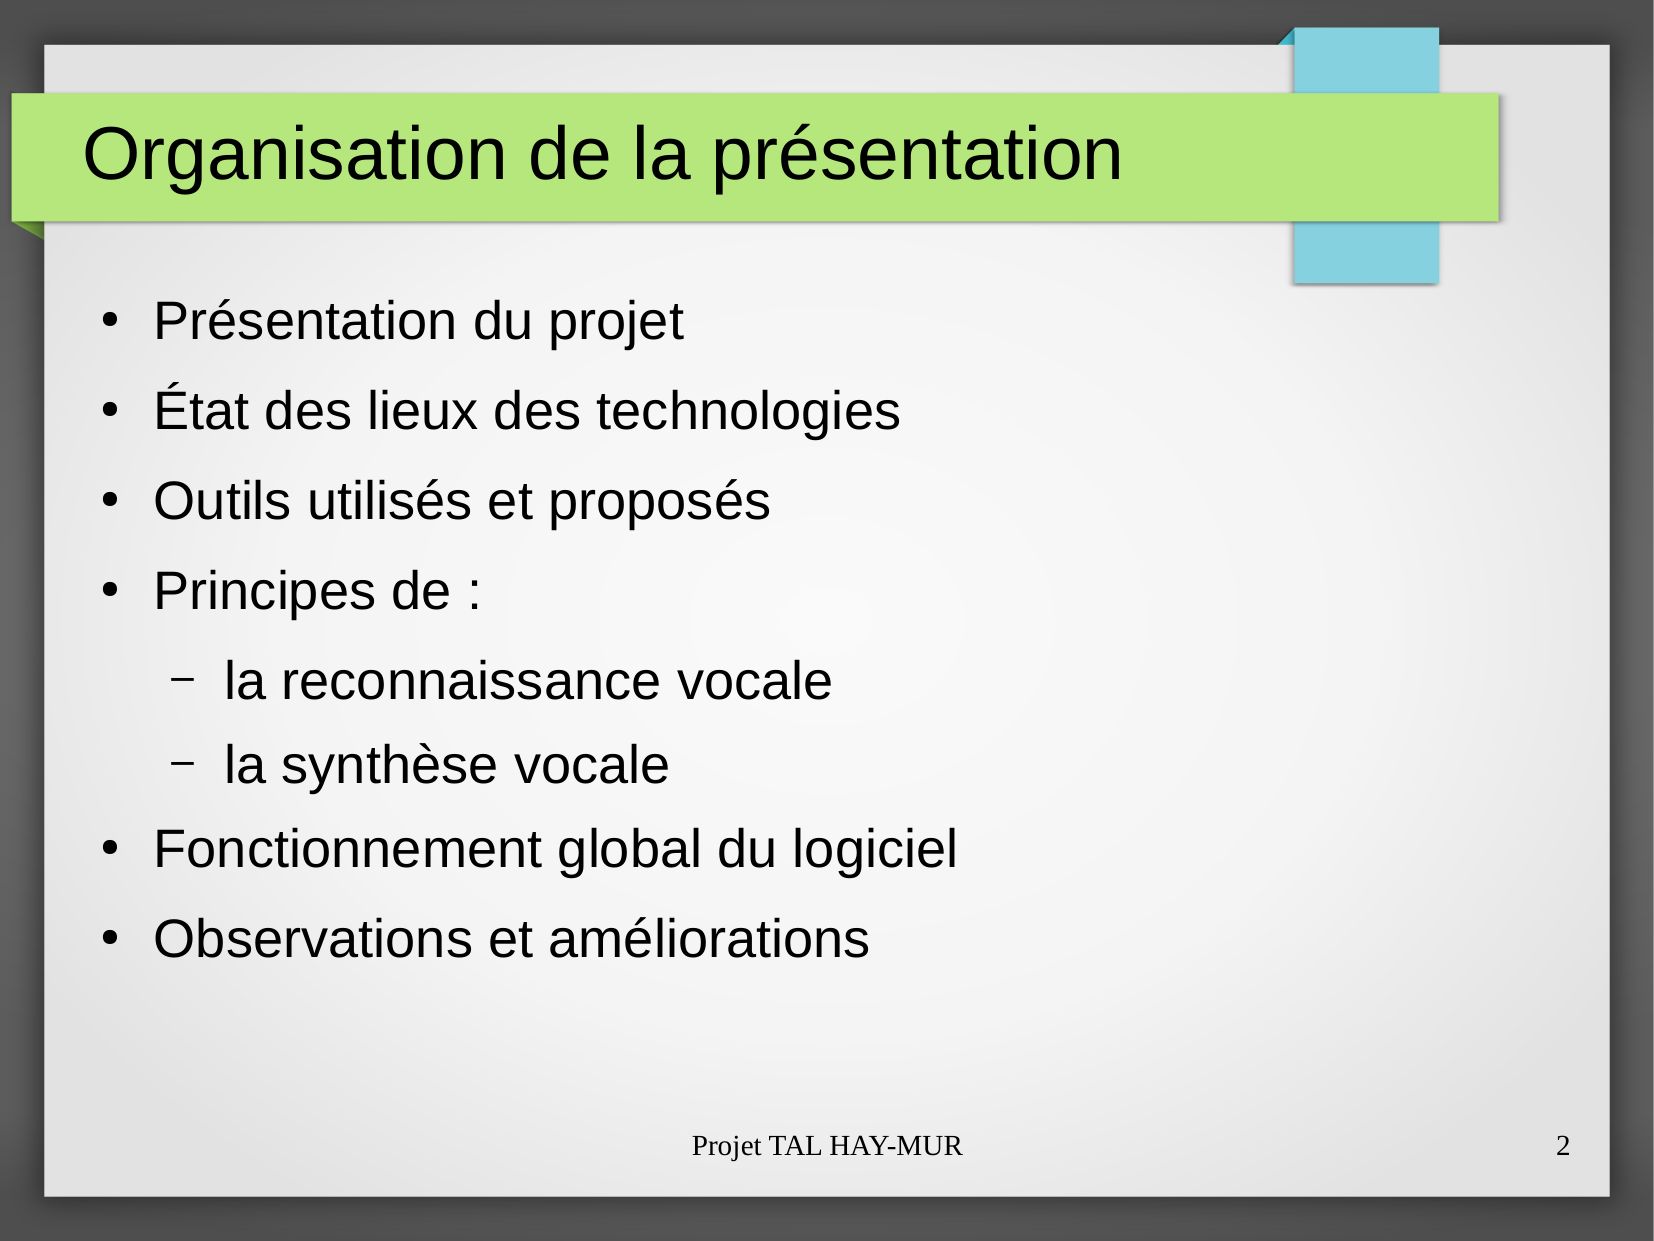

# Organisation de la présentation
Présentation du projet
État des lieux des technologies
Outils utilisés et proposés
Principes de :
la reconnaissance vocale
la synthèse vocale
Fonctionnement global du logiciel
Observations et améliorations
Projet TAL HAY-MUR
2